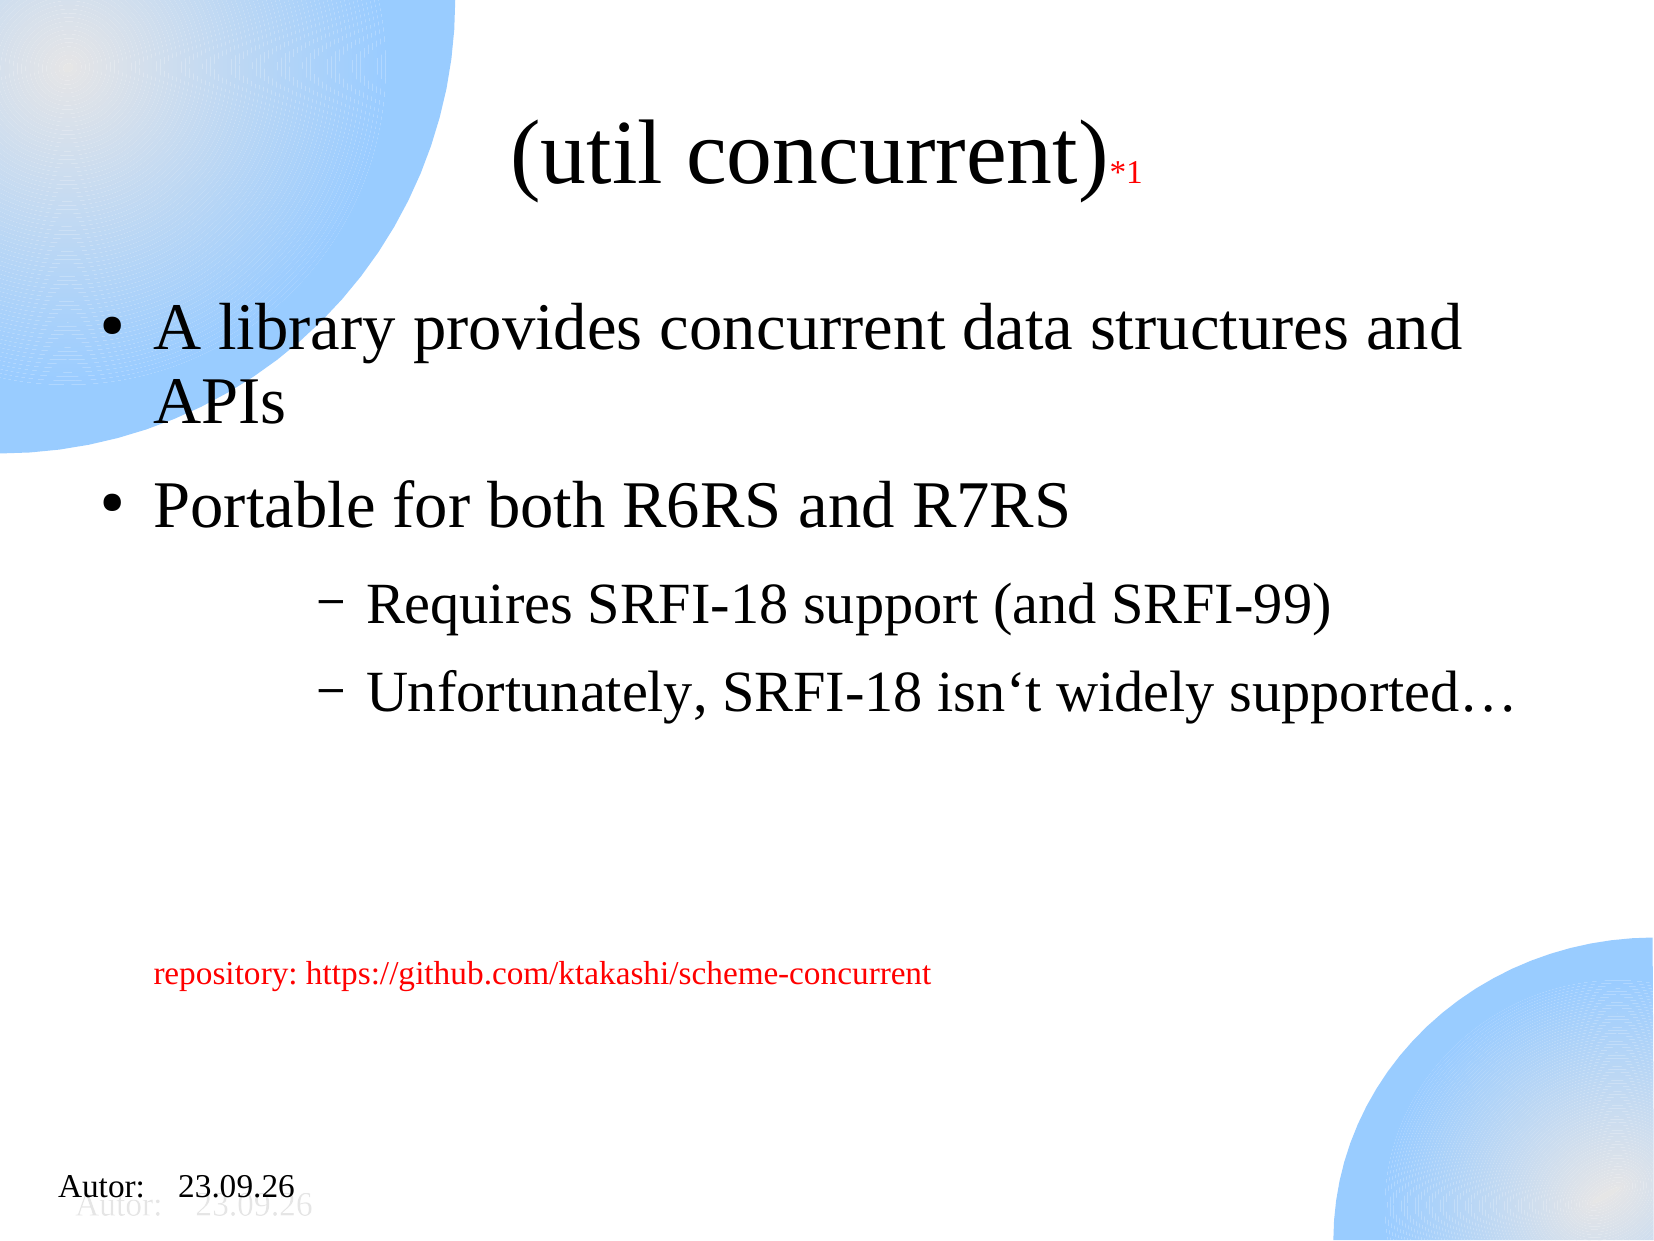

# (util concurrent)*1
A library provides concurrent data structures and APIs
Portable for both R6RS and R7RS
Requires SRFI-18 support (and SRFI-99)
Unfortunately, SRFI-18 isn‘t widely supported…
repository: https://github.com/ktakashi/scheme-concurrent